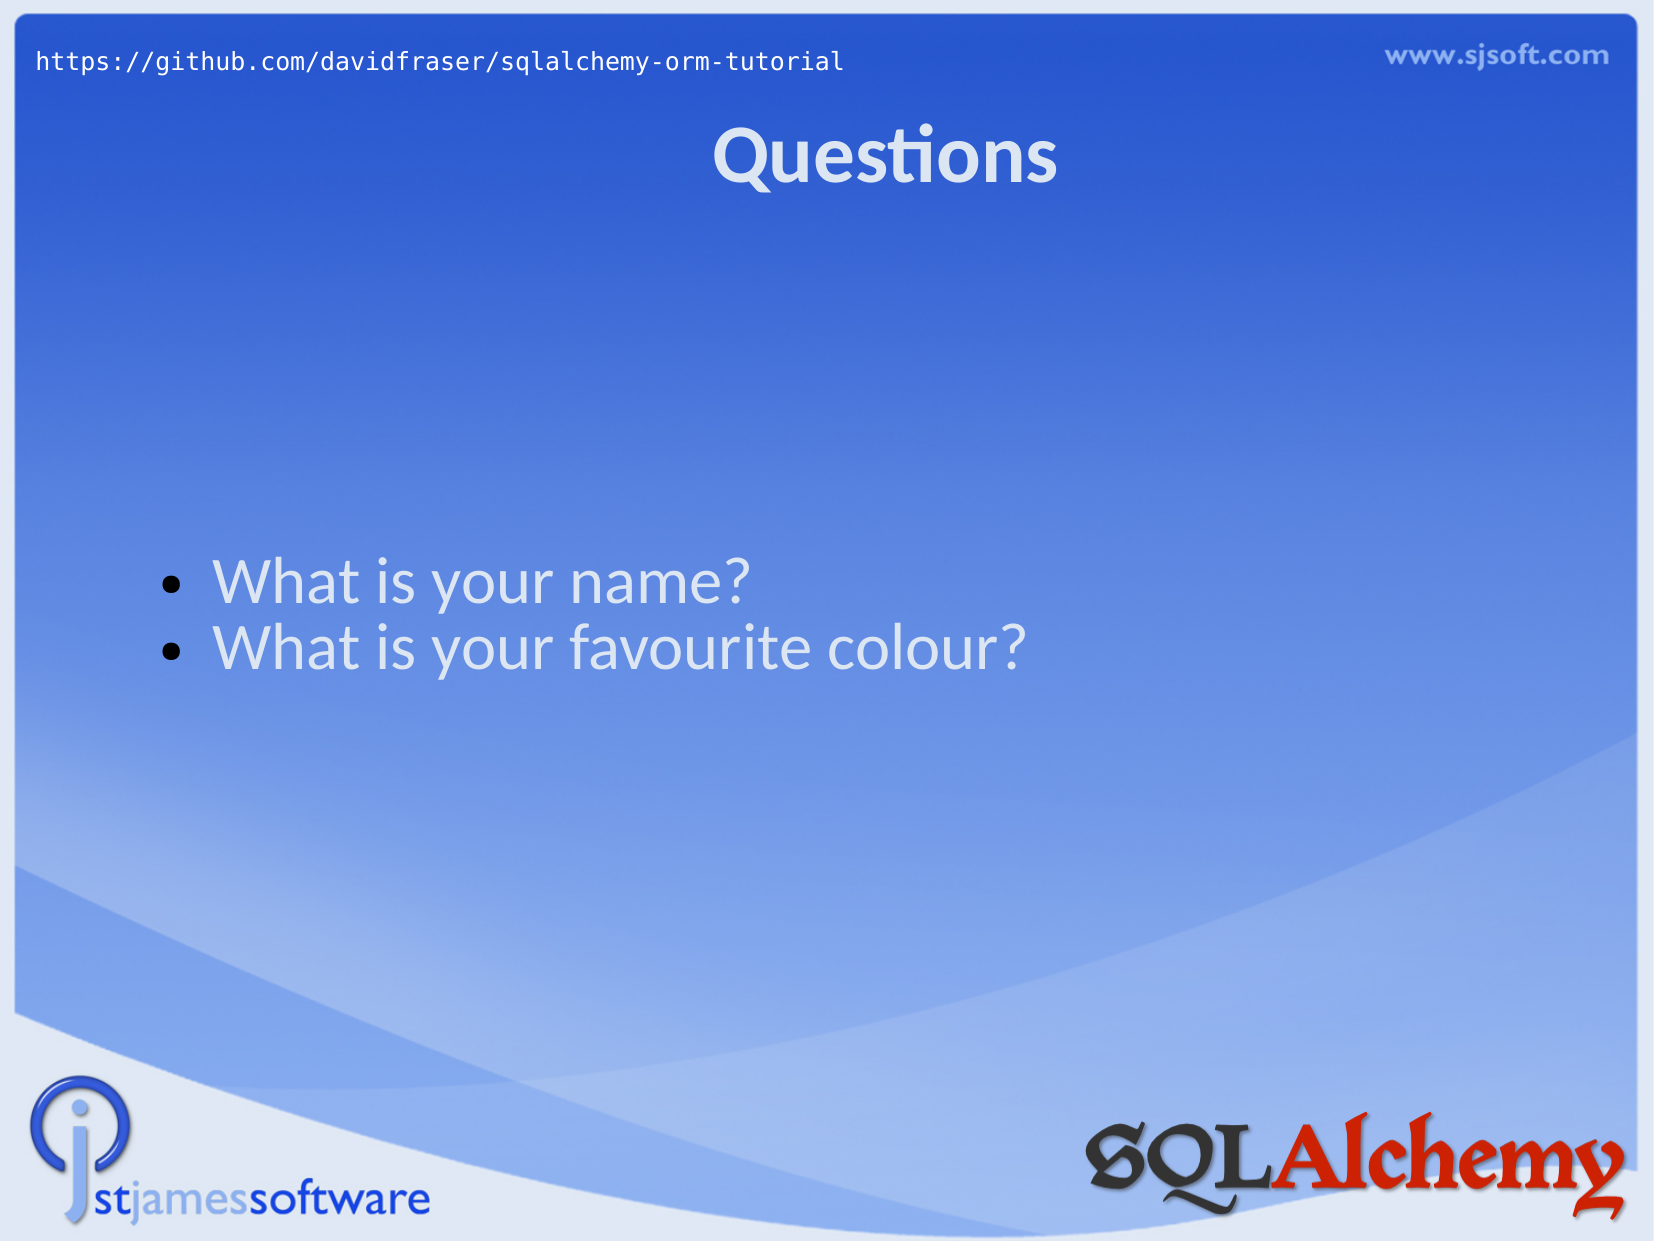

# Questions
What is your name?
What is your favourite colour?